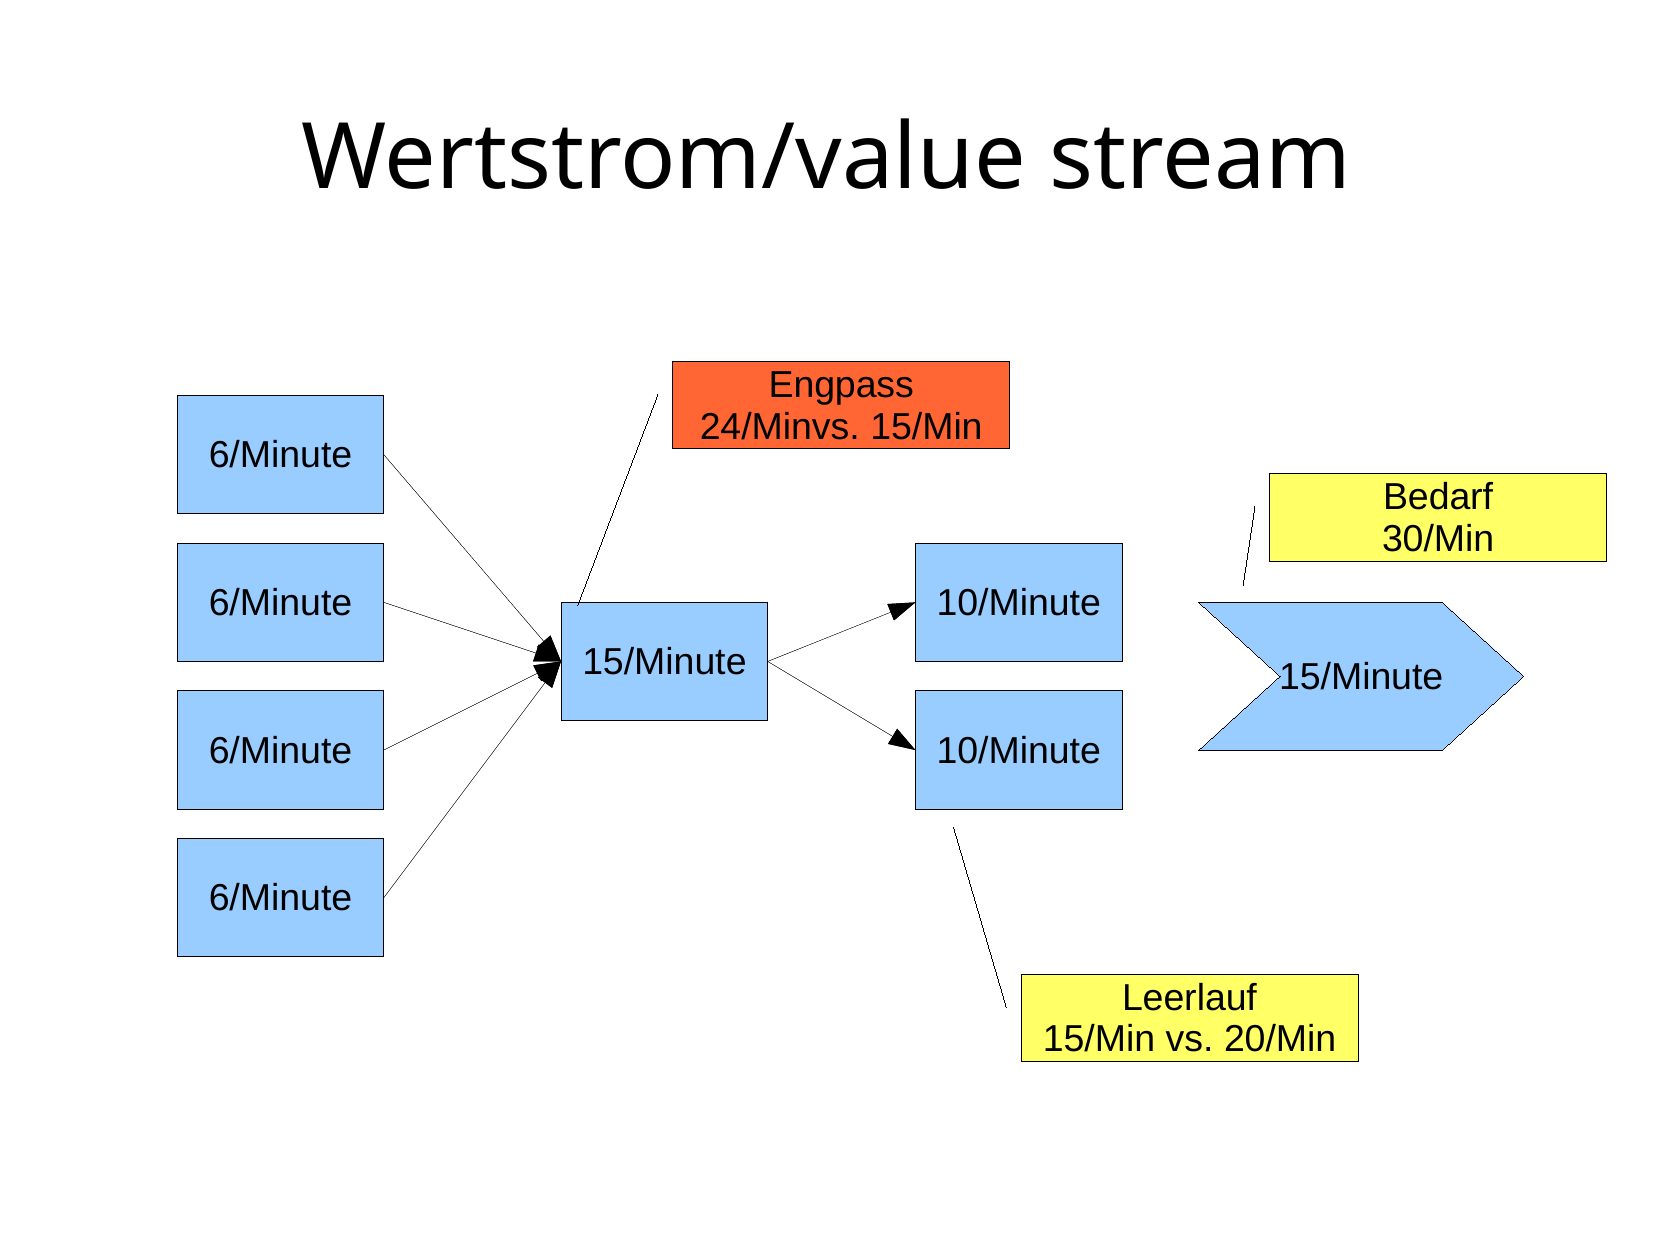

# Wertstrom/value stream
Engpass
24/Minvs. 15/Min
6/Minute
6/Minute
Bedarf
30/Min
6/Minute
6/Minute
10/Minute
10/Minute
15/Minute
15/Minute
15/Minute
15/Minute
6/Minute
6/Minute
10/Minute
10/Minute
6/Minute
6/Minute
Leerlauf
15/Min vs. 20/Min